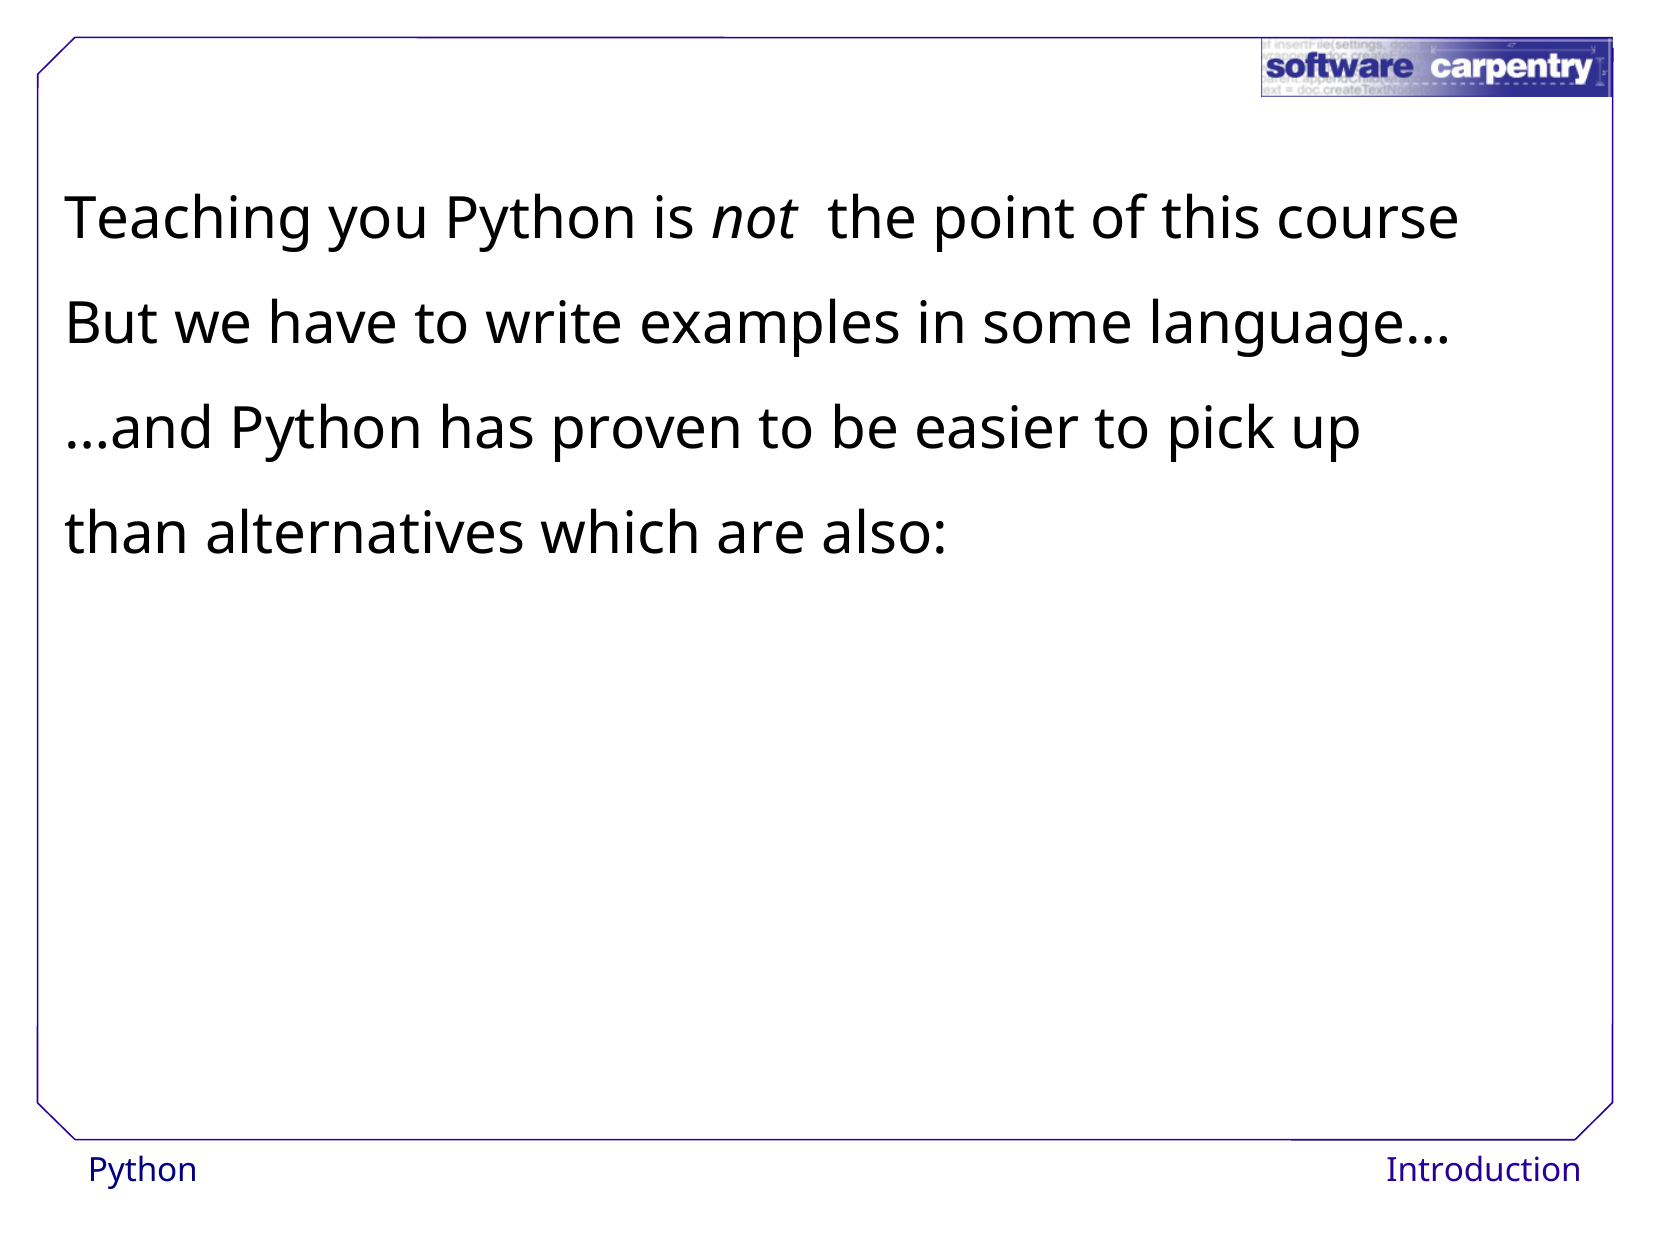

Teaching you Python is not the point of this course
But we have to write examples in some language…
…and Python has proven to be easier to pick up
than alternatives which are also: